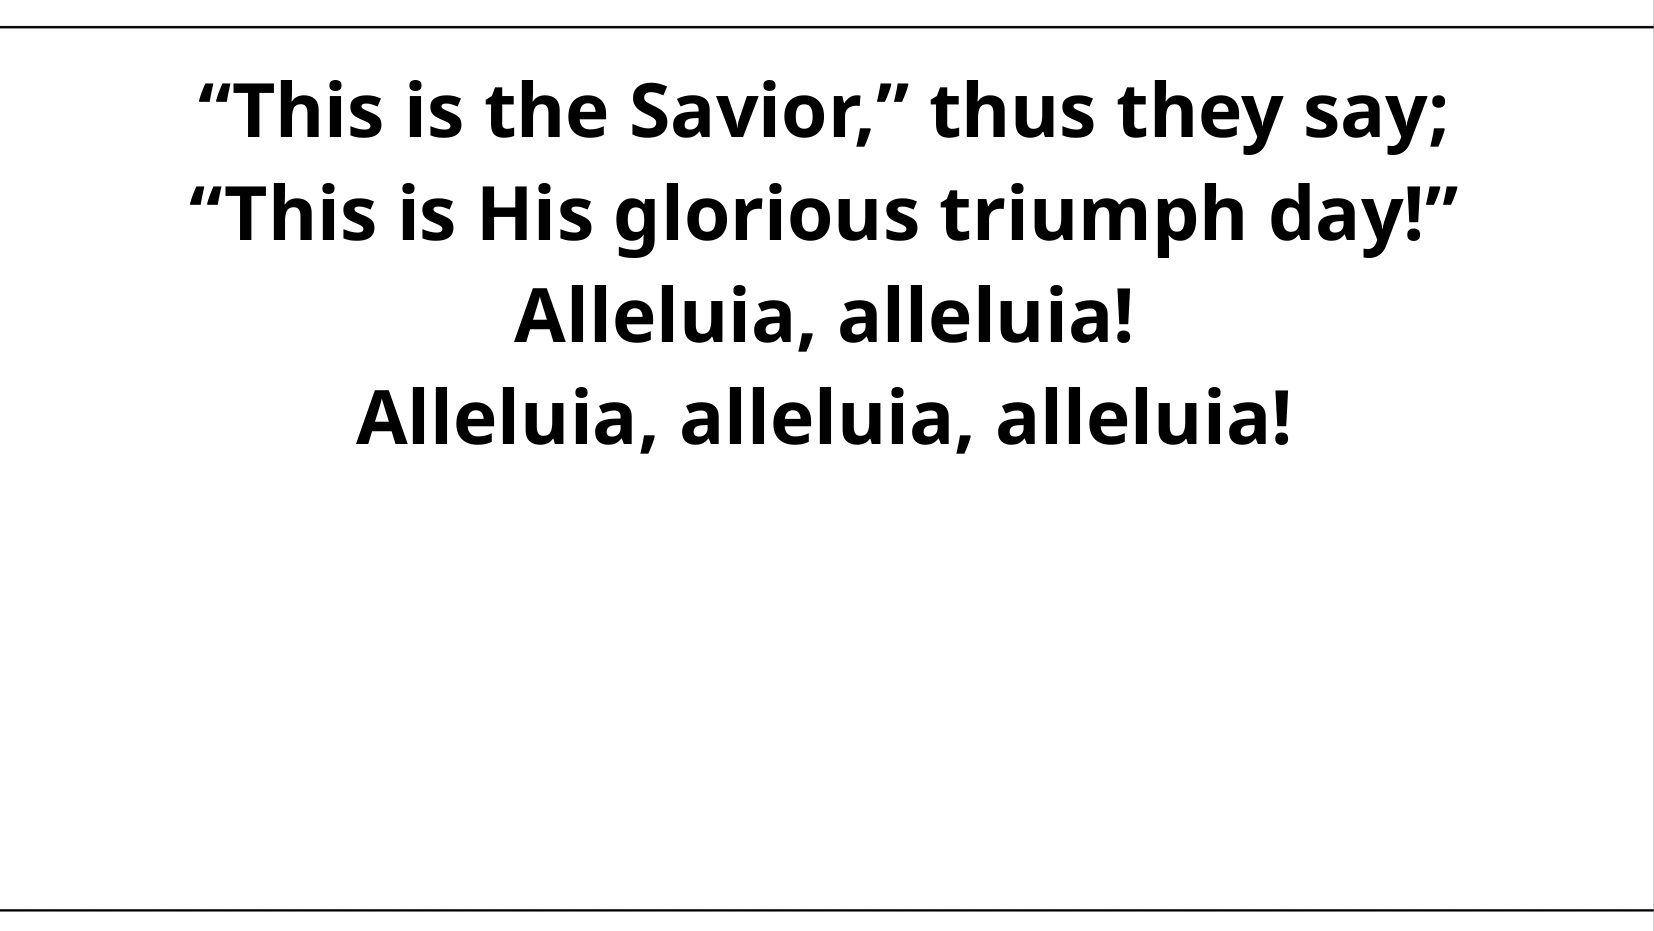

“This is the Savior,” thus they say;
“This is His glorious triumph day!”
Alleluia, alleluia!
Alleluia, alleluia, alleluia!